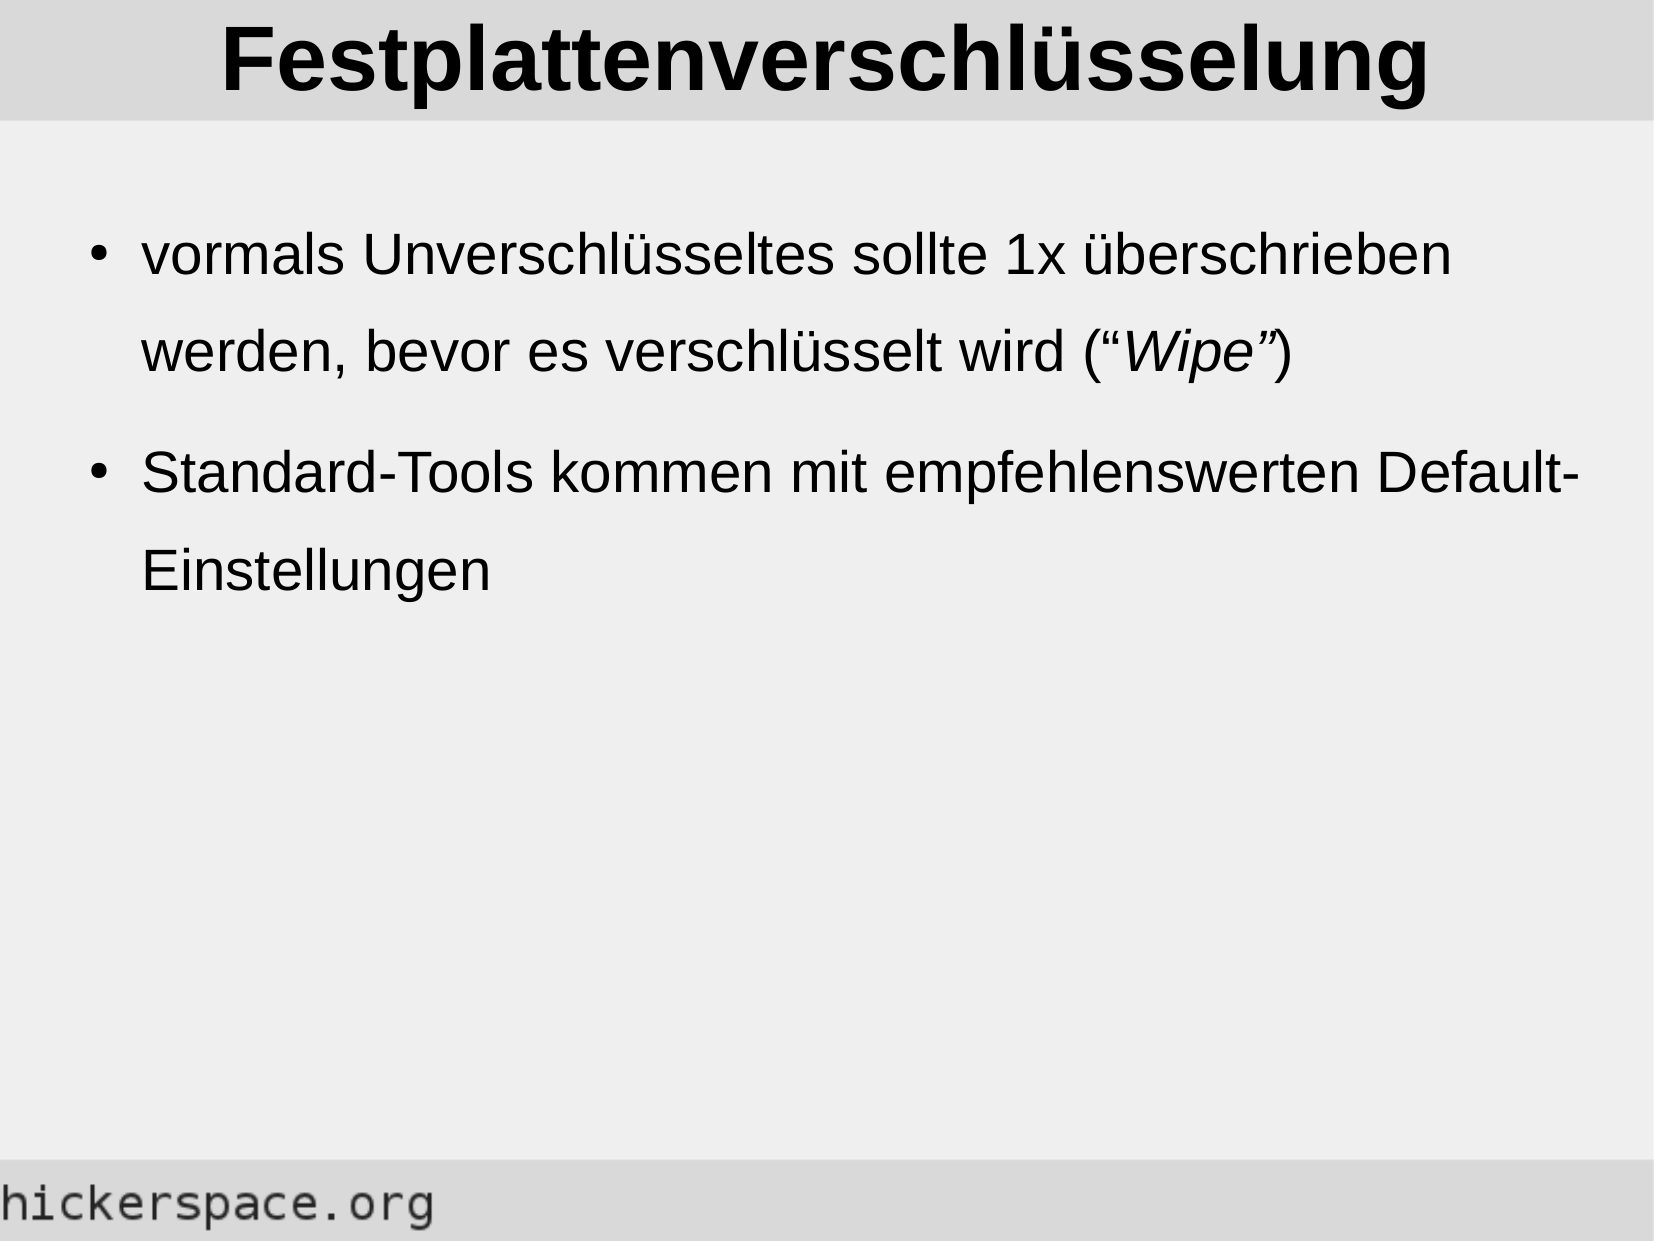

# Festplattenverschlüsselung
vormals Unverschlüsseltes sollte 1x überschrieben werden, bevor es verschlüsselt wird (“Wipe”)
Standard-Tools kommen mit empfehlenswerten Default-Einstellungen